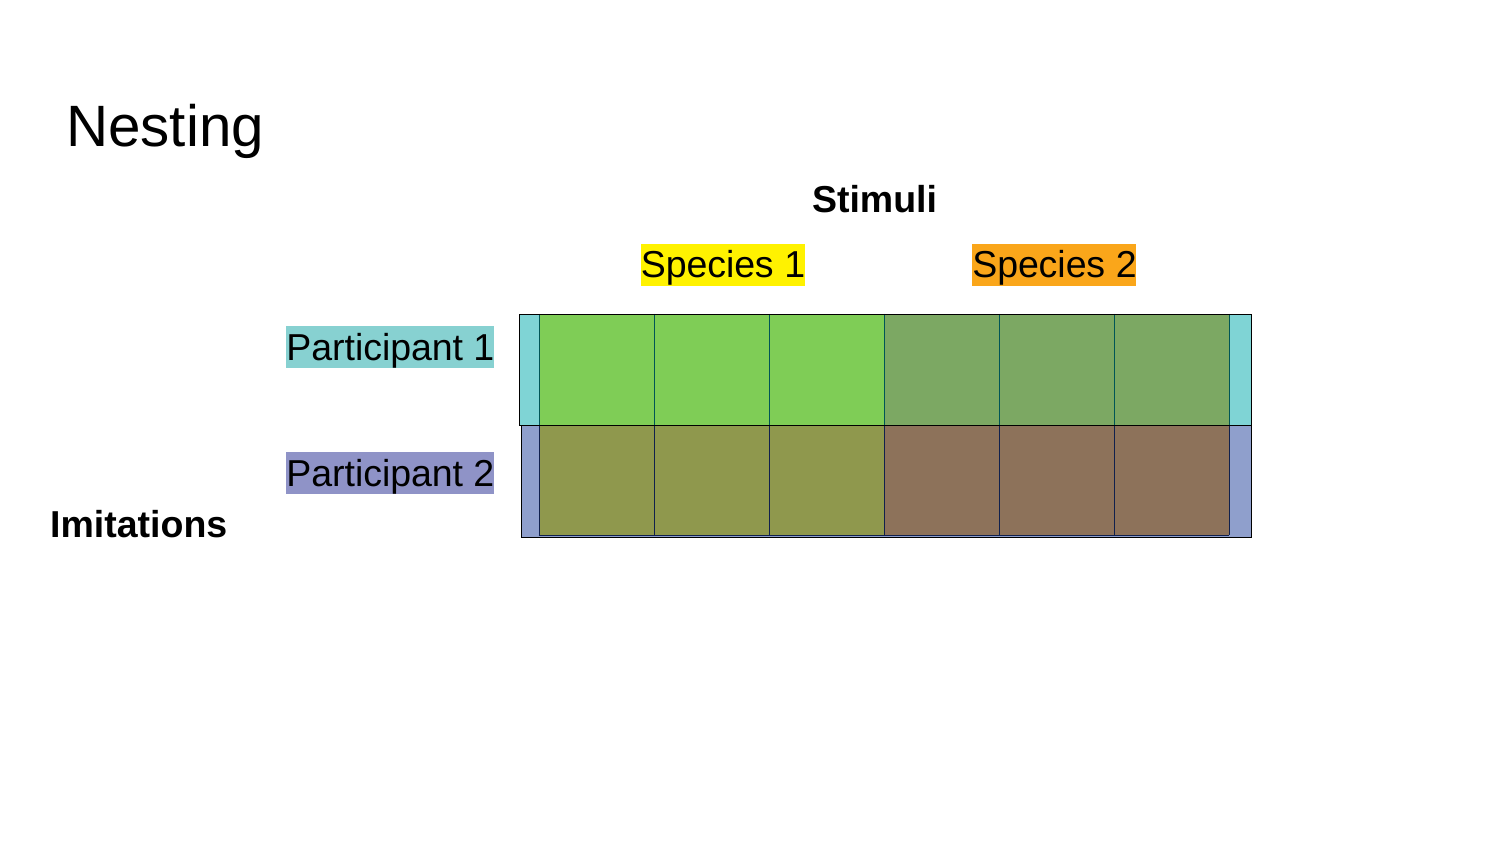

# Nesting
Stimuli
Species 1		 Species 2
Species 1		 Species 2
| | | | | | |
| --- | --- | --- | --- | --- | --- |
| | | | | | |
Participant 1
Participant 2
Imitations